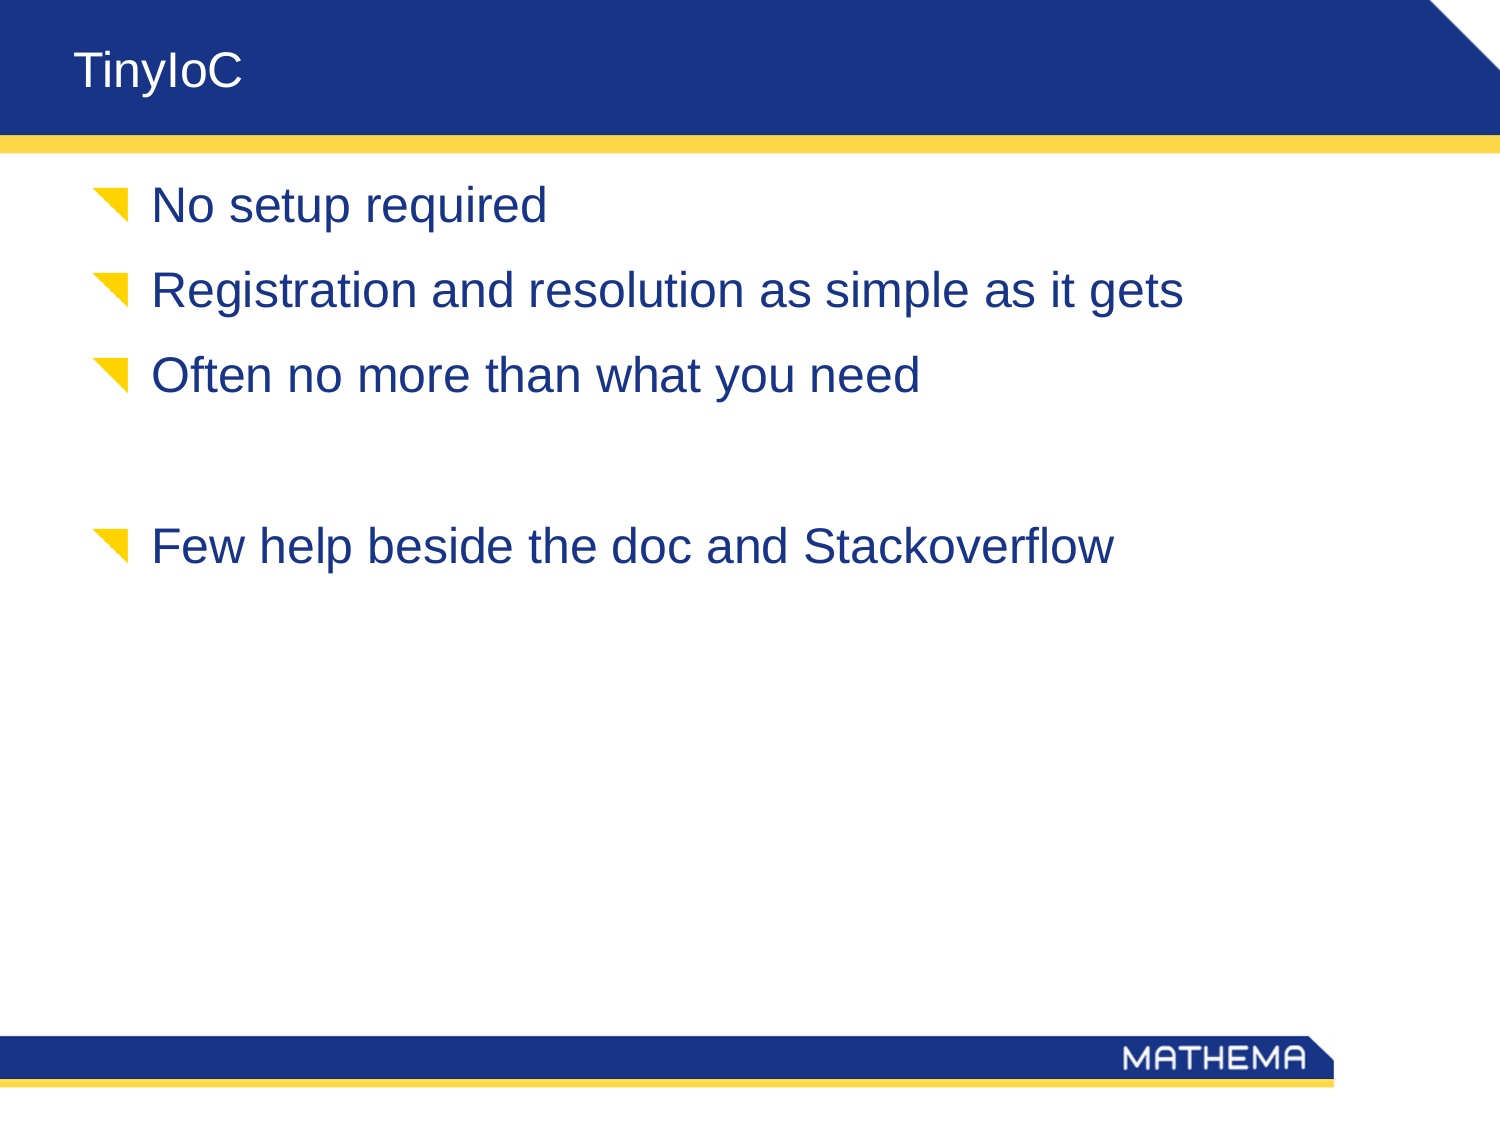

# TinyIoC
No setup required
Registration and resolution as simple as it gets
Often no more than what you need
Few help beside the doc and Stackoverflow